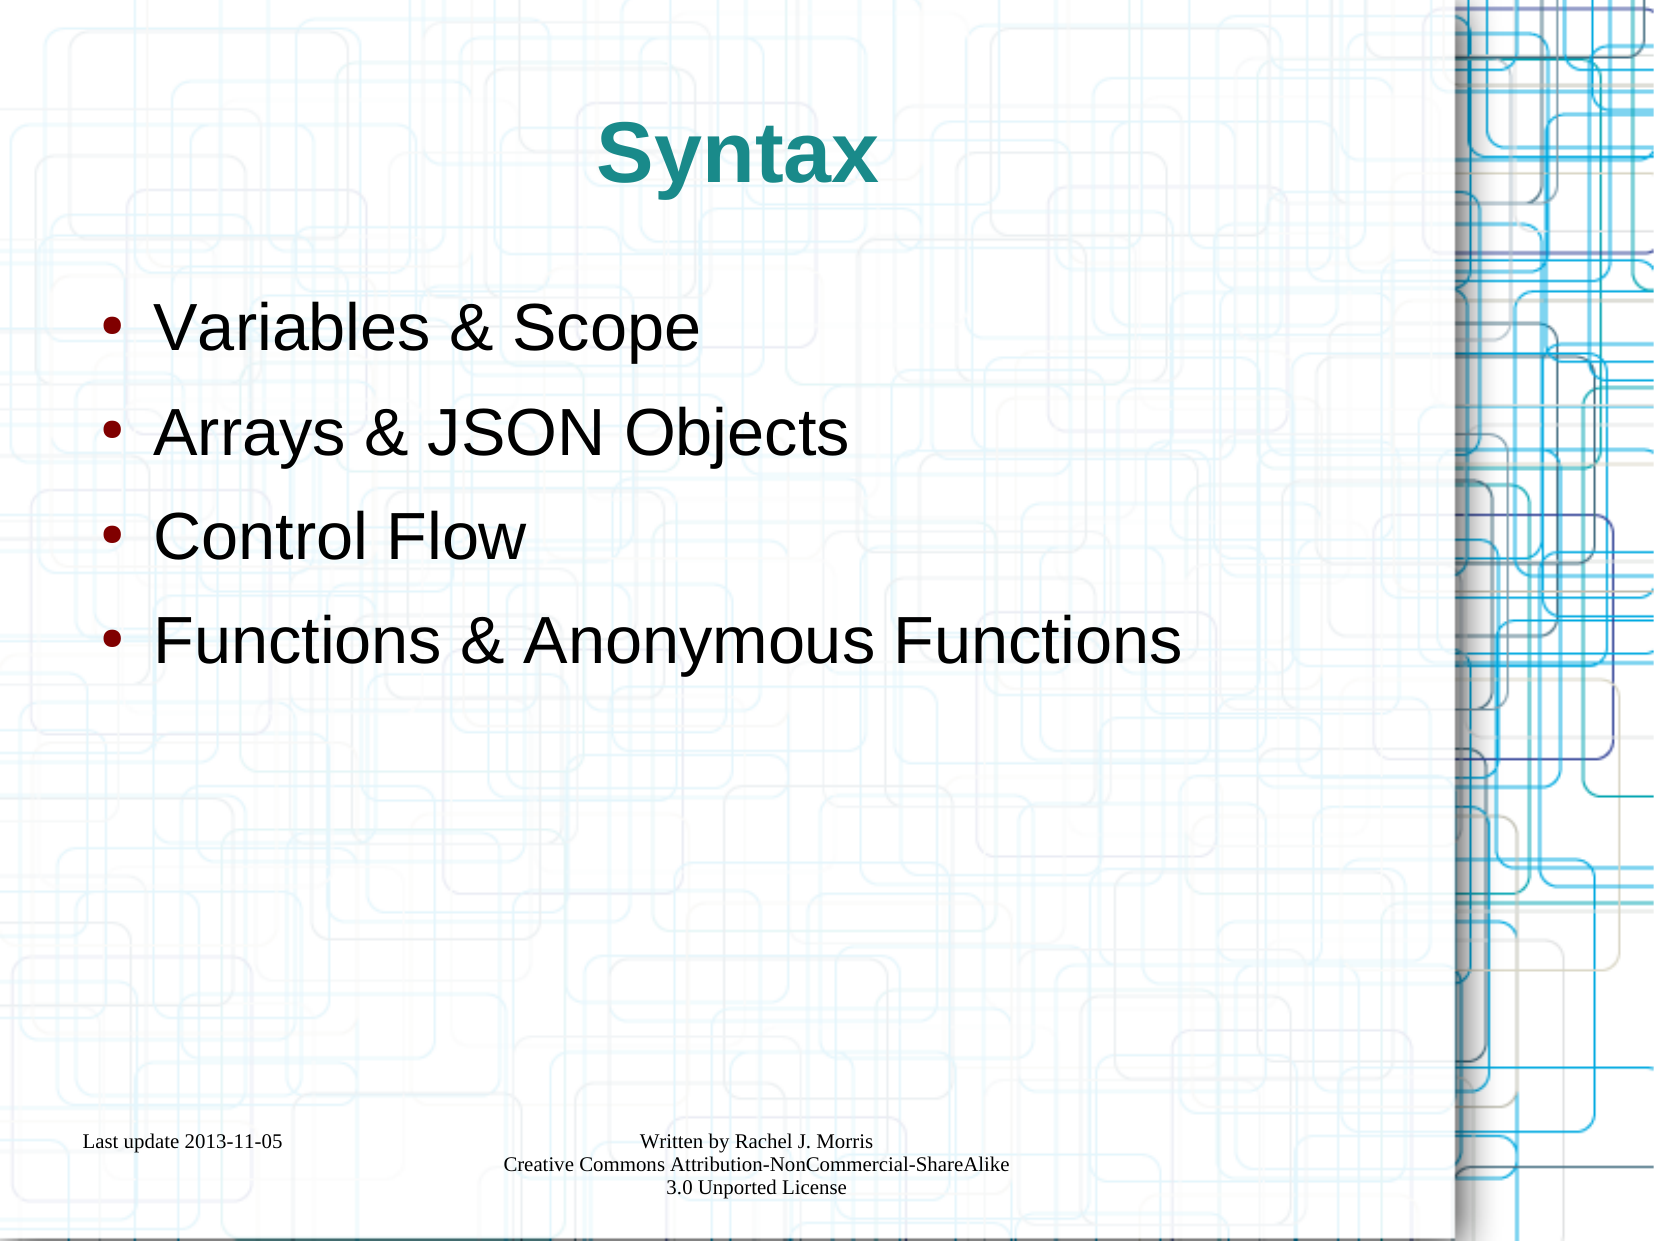

# Syntax
Variables & Scope
Arrays & JSON Objects
Control Flow
Functions & Anonymous Functions